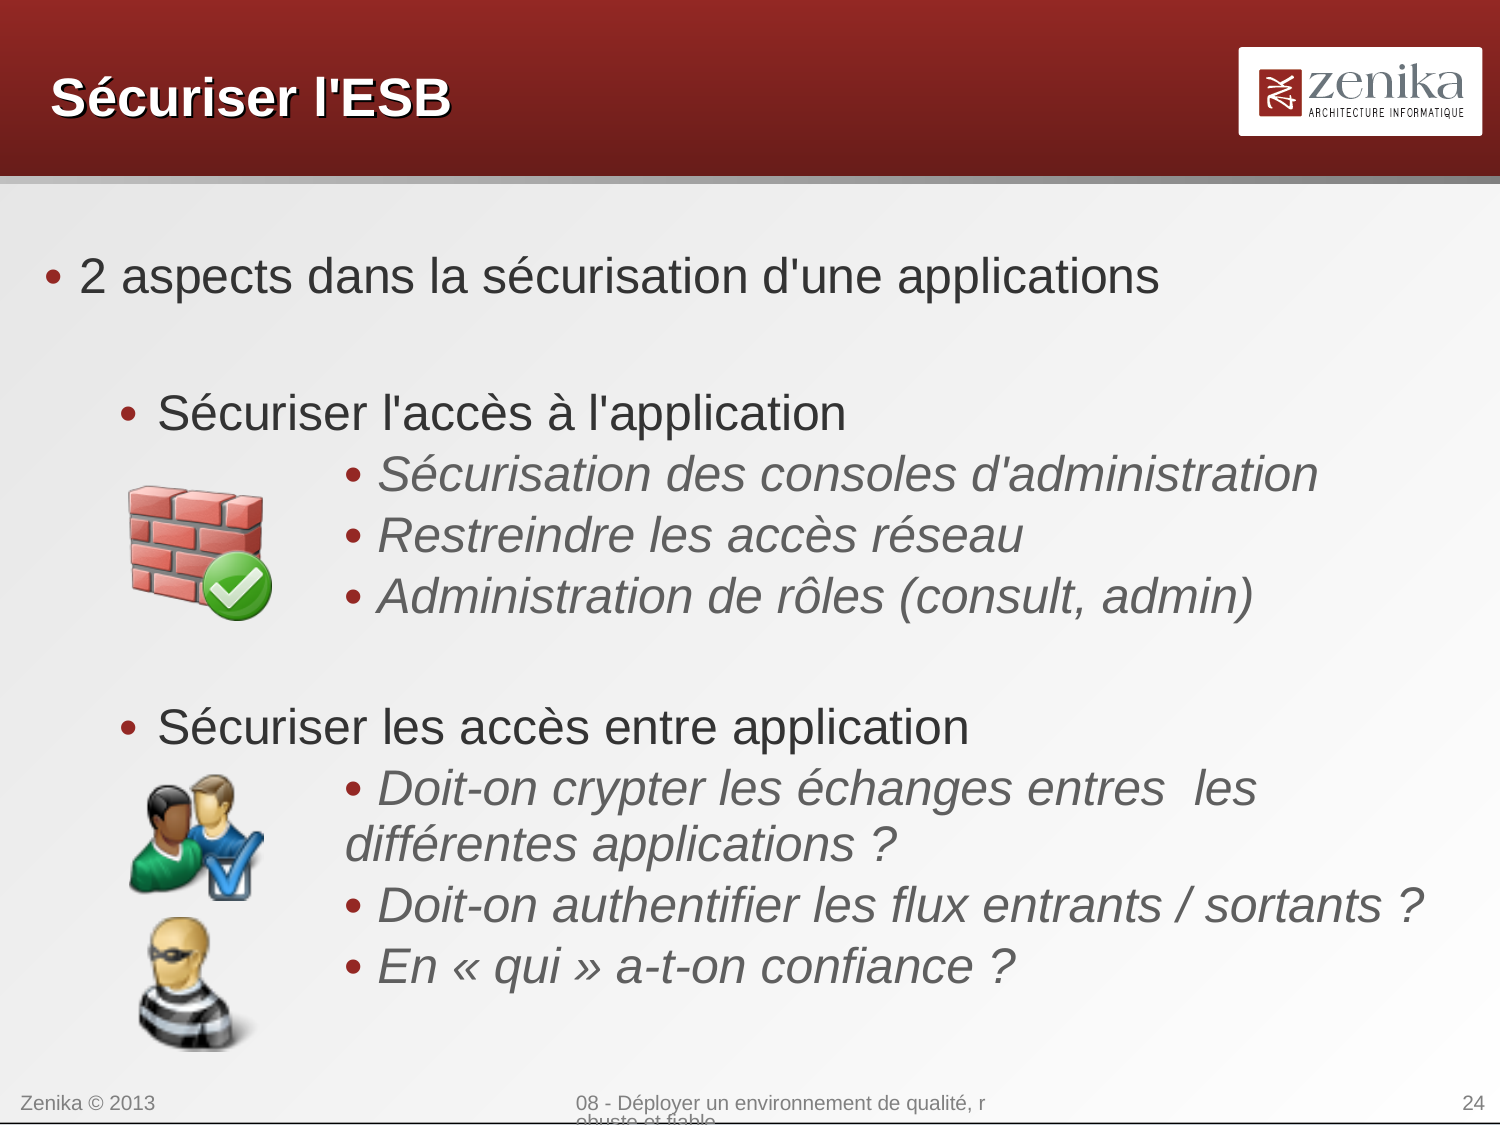

# Sécuriser l'ESB
2 aspects dans la sécurisation d'une applications
Sécuriser l'accès à l'application
 Sécurisation des consoles d'administration
 Restreindre les accès réseau
 Administration de rôles (consult, admin)
Sécuriser les accès entre application
 Doit-on crypter les échanges entres les différentes applications ?
 Doit-on authentifier les flux entrants / sortants ?
 En « qui » a-t-on confiance ?